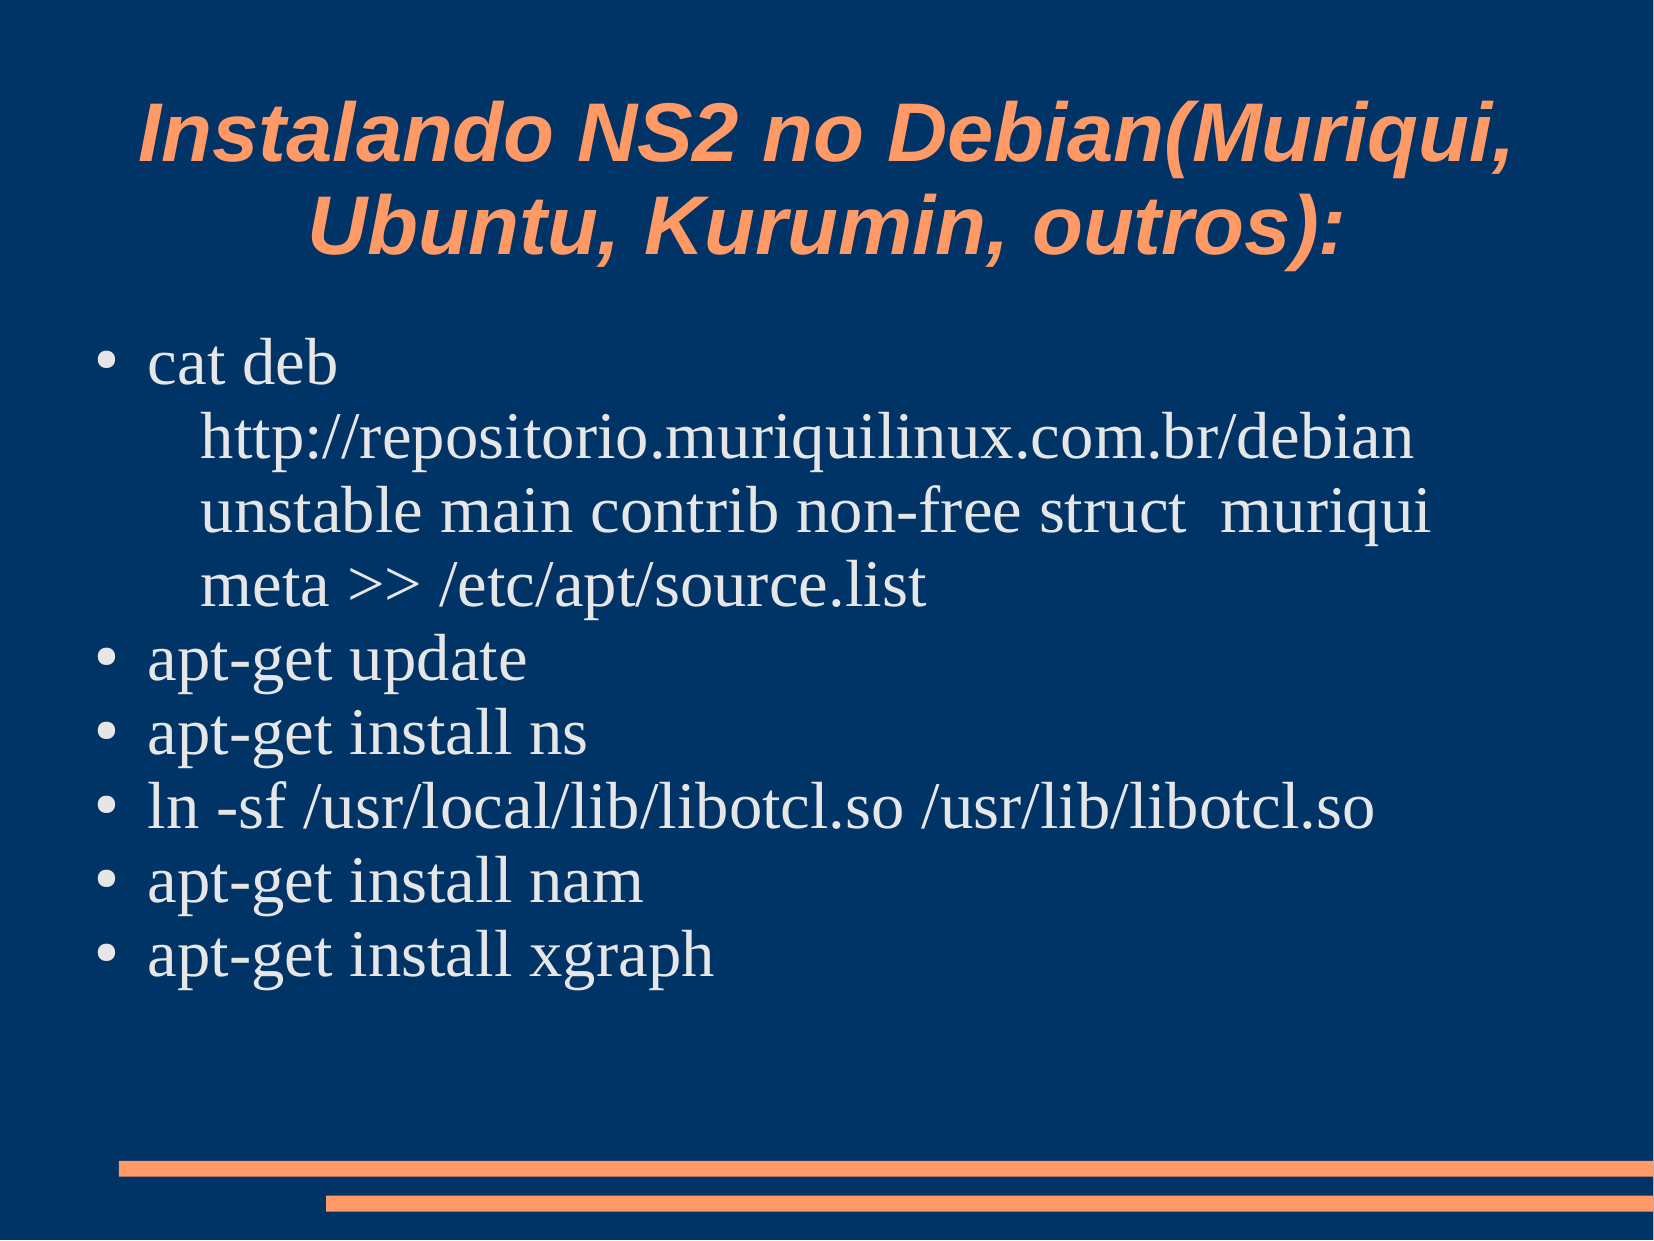

# Instalando NS2 no Debian(Muriqui, Ubuntu, Kurumin, outros):
cat deb http://repositorio.muriquilinux.com.br/debian unstable main contrib non-free struct muriqui meta >> /etc/apt/source.list
apt-get update
apt-get install ns
ln -sf /usr/local/lib/libotcl.so /usr/lib/libotcl.so
apt-get install nam
apt-get install xgraph